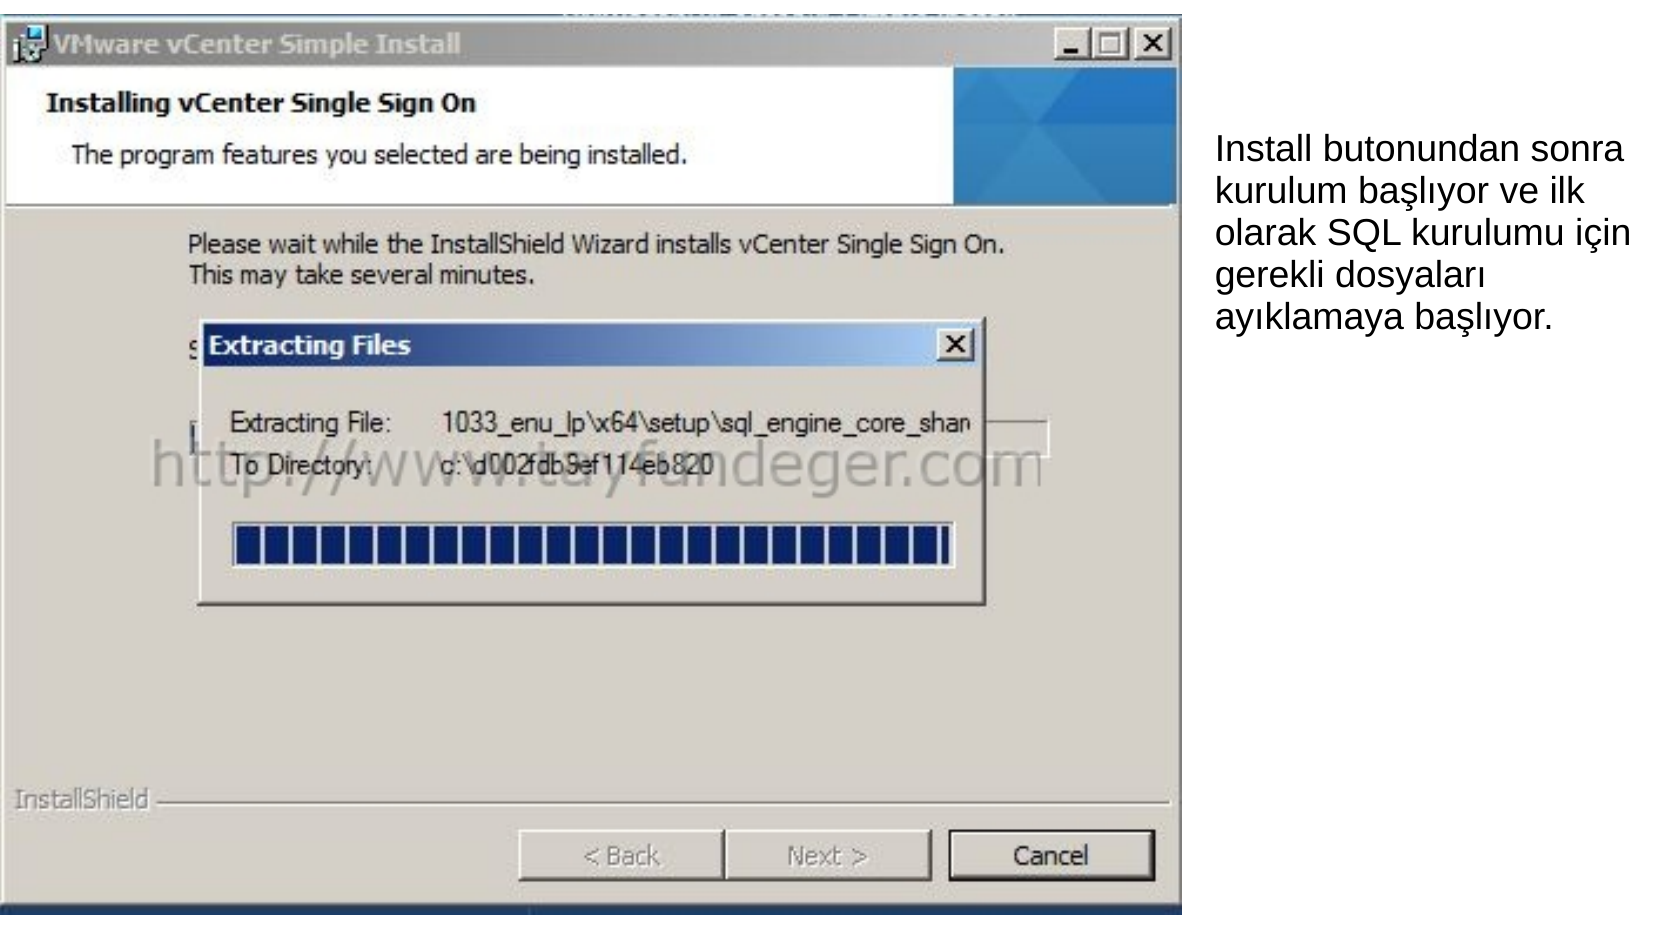

Install butonundan sonra kurulum başlıyor ve ilk olarak SQL kurulumu için gerekli dosyaları ayıklamaya başlıyor.